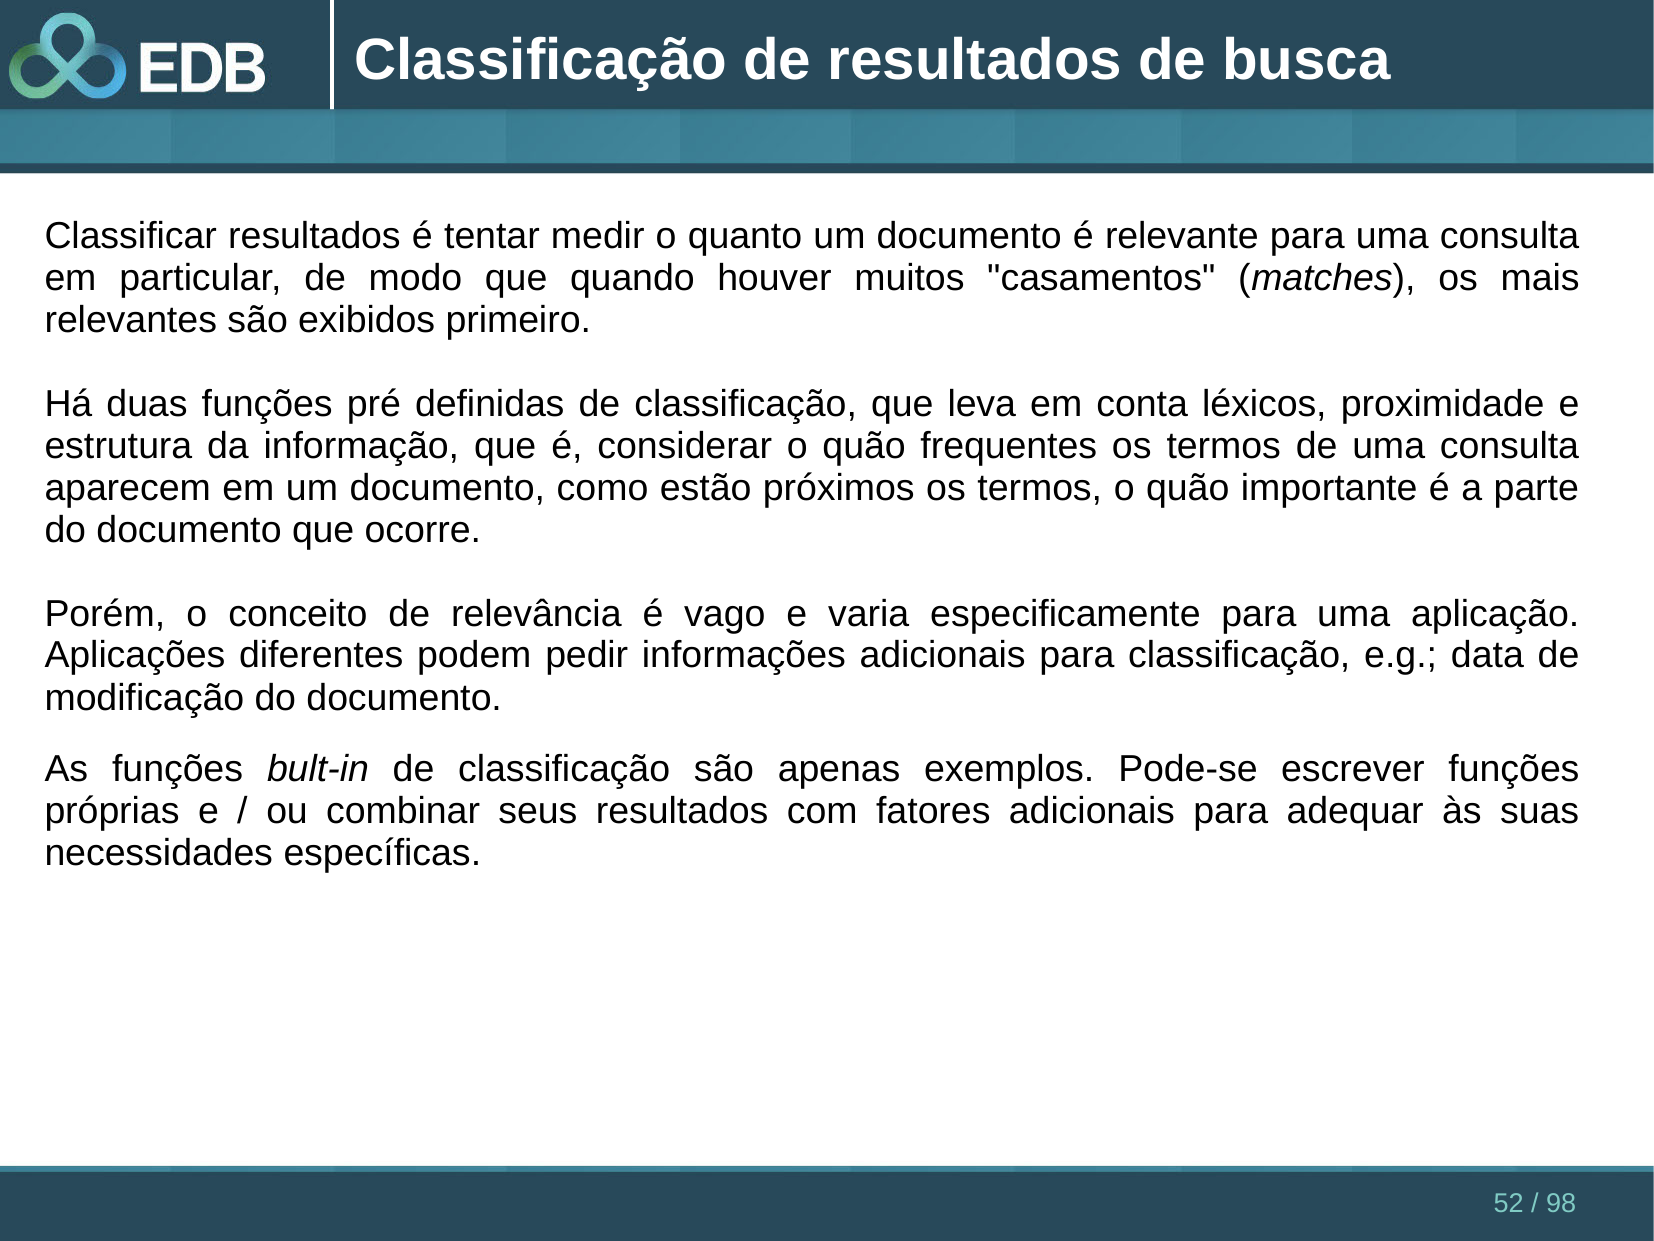

# Classificação de resultados de busca
Classificar resultados é tentar medir o quanto um documento é relevante para uma consulta em particular, de modo que quando houver muitos "casamentos" (matches), os mais relevantes são exibidos primeiro.
Há duas funções pré definidas de classificação, que leva em conta léxicos, proximidade e estrutura da informação, que é, considerar o quão frequentes os termos de uma consulta aparecem em um documento, como estão próximos os termos, o quão importante é a parte do documento que ocorre.
Porém, o conceito de relevância é vago e varia especificamente para uma aplicação. Aplicações diferentes podem pedir informações adicionais para classificação, e.g.; data de modificação do documento.
As funções bult-in de classificação são apenas exemplos. Pode-se escrever funções próprias e / ou combinar seus resultados com fatores adicionais para adequar às suas necessidades específicas.